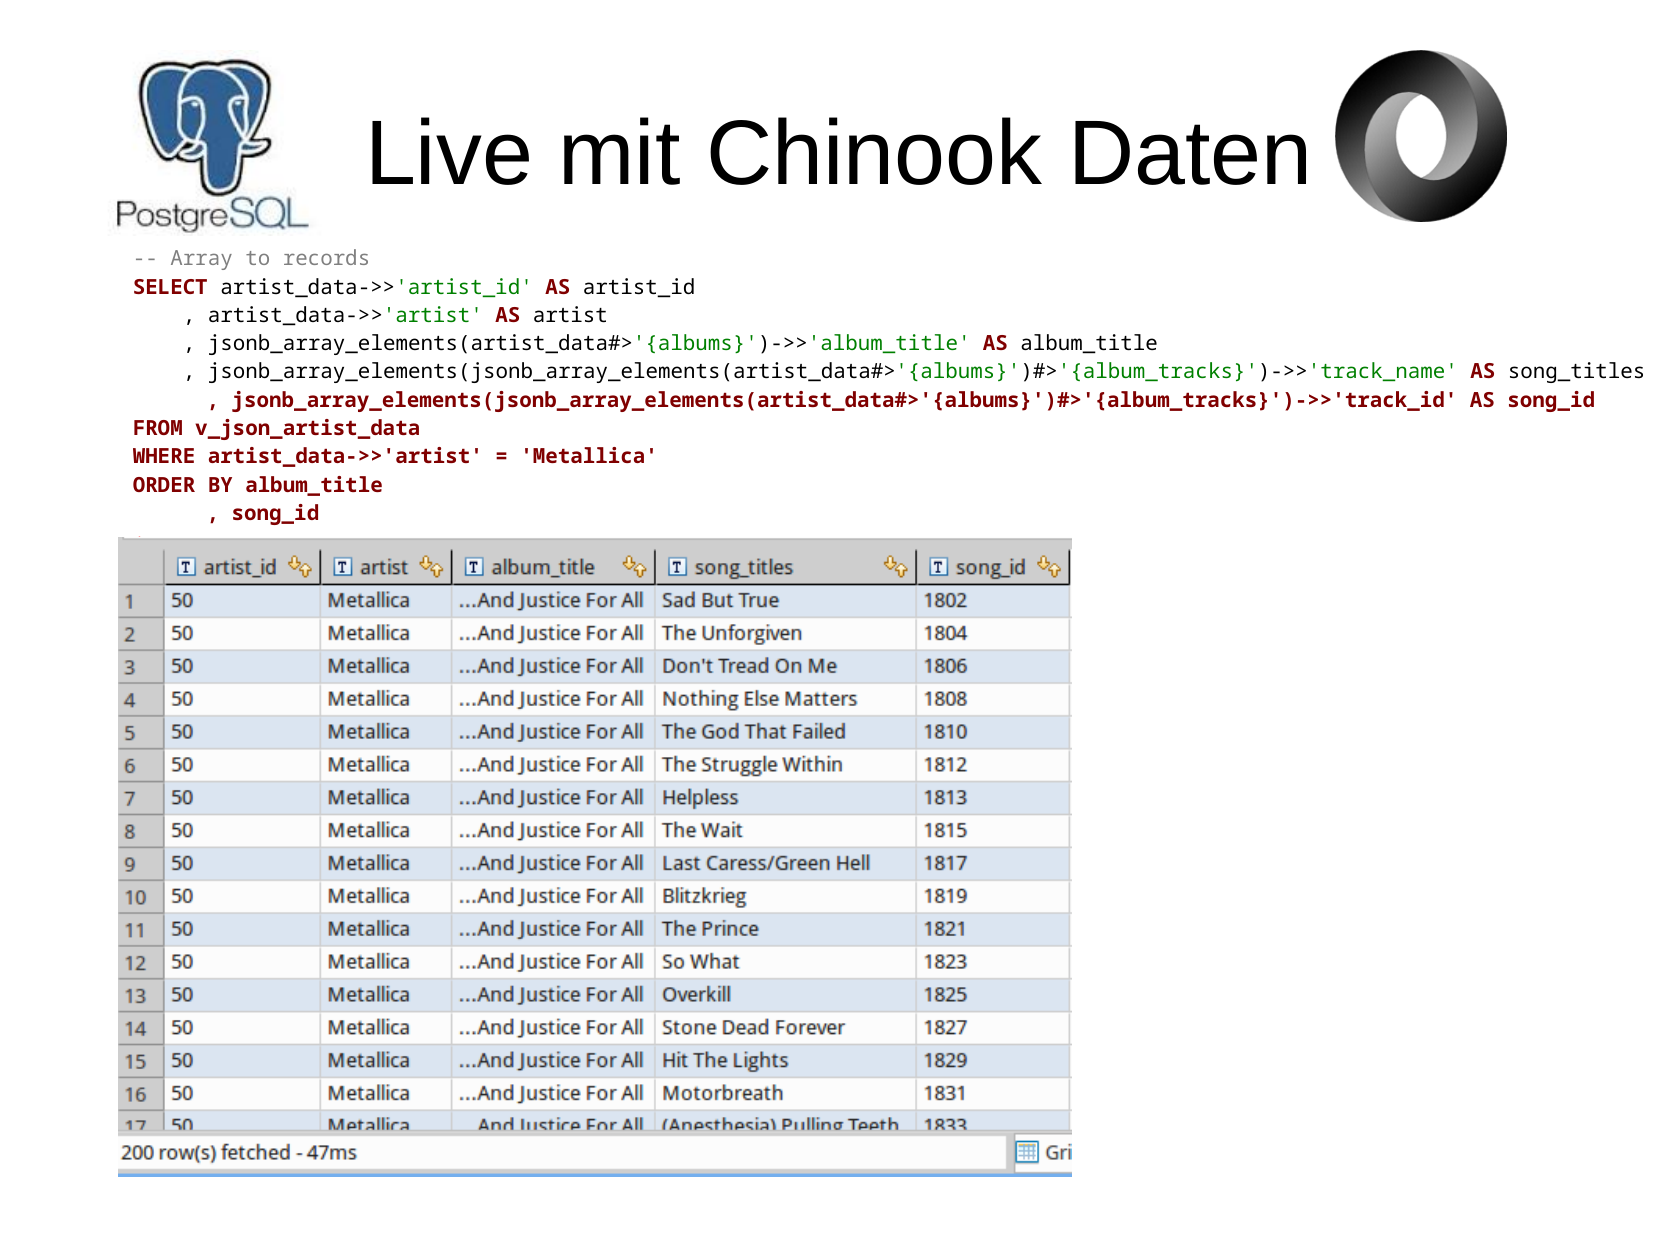

# Live mit Chinook Daten
-- Array to records
SELECT artist_data->>'artist_id' AS artist_id
 , artist_data->>'artist' AS artist
 , jsonb_array_elements(artist_data#>'{albums}')->>'album_title' AS album_title
 , jsonb_array_elements(jsonb_array_elements(artist_data#>'{albums}')#>'{album_tracks}')->>'track_name' AS song_titles
	, jsonb_array_elements(jsonb_array_elements(artist_data#>'{albums}')#>'{album_tracks}')->>'track_id' AS song_id
FROM v_json_artist_data
WHERE artist_data->>'artist' = 'Metallica'
ORDER BY album_title
	, song_id
;